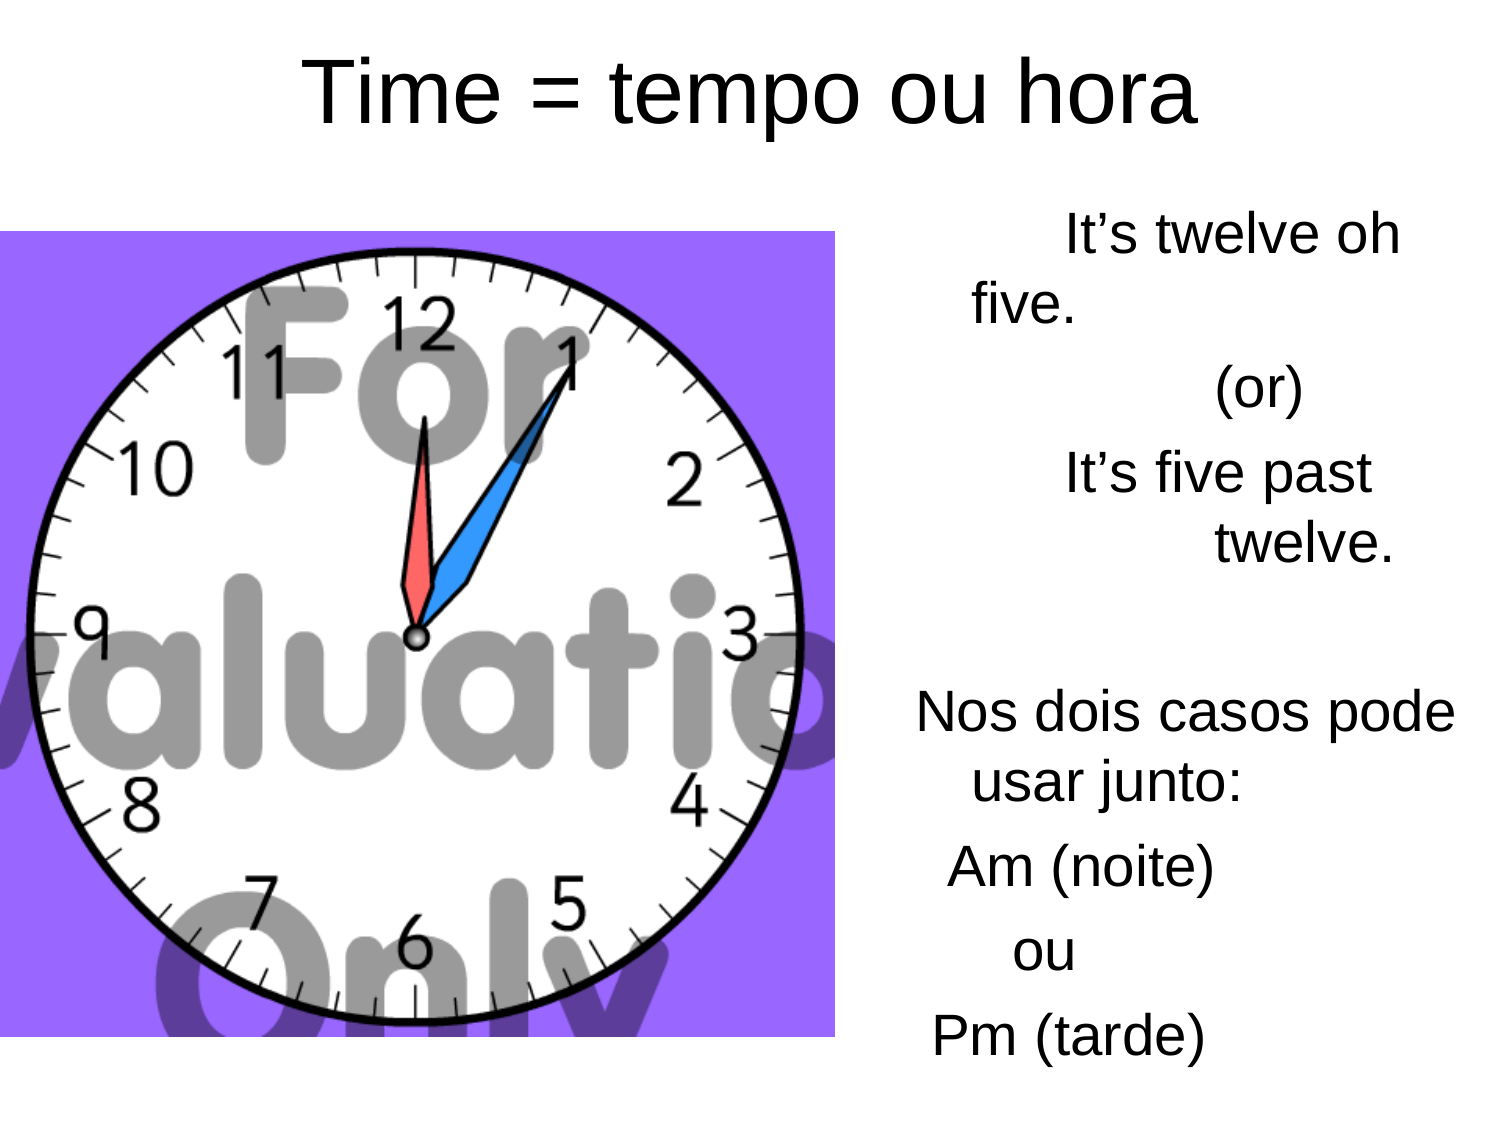

# Time = tempo ou hora
		It’s twelve oh five.
			(or)
		It’s five past 		twelve.
Nos dois casos pode usar junto:
 Am (noite)
 ou
 Pm (tarde)